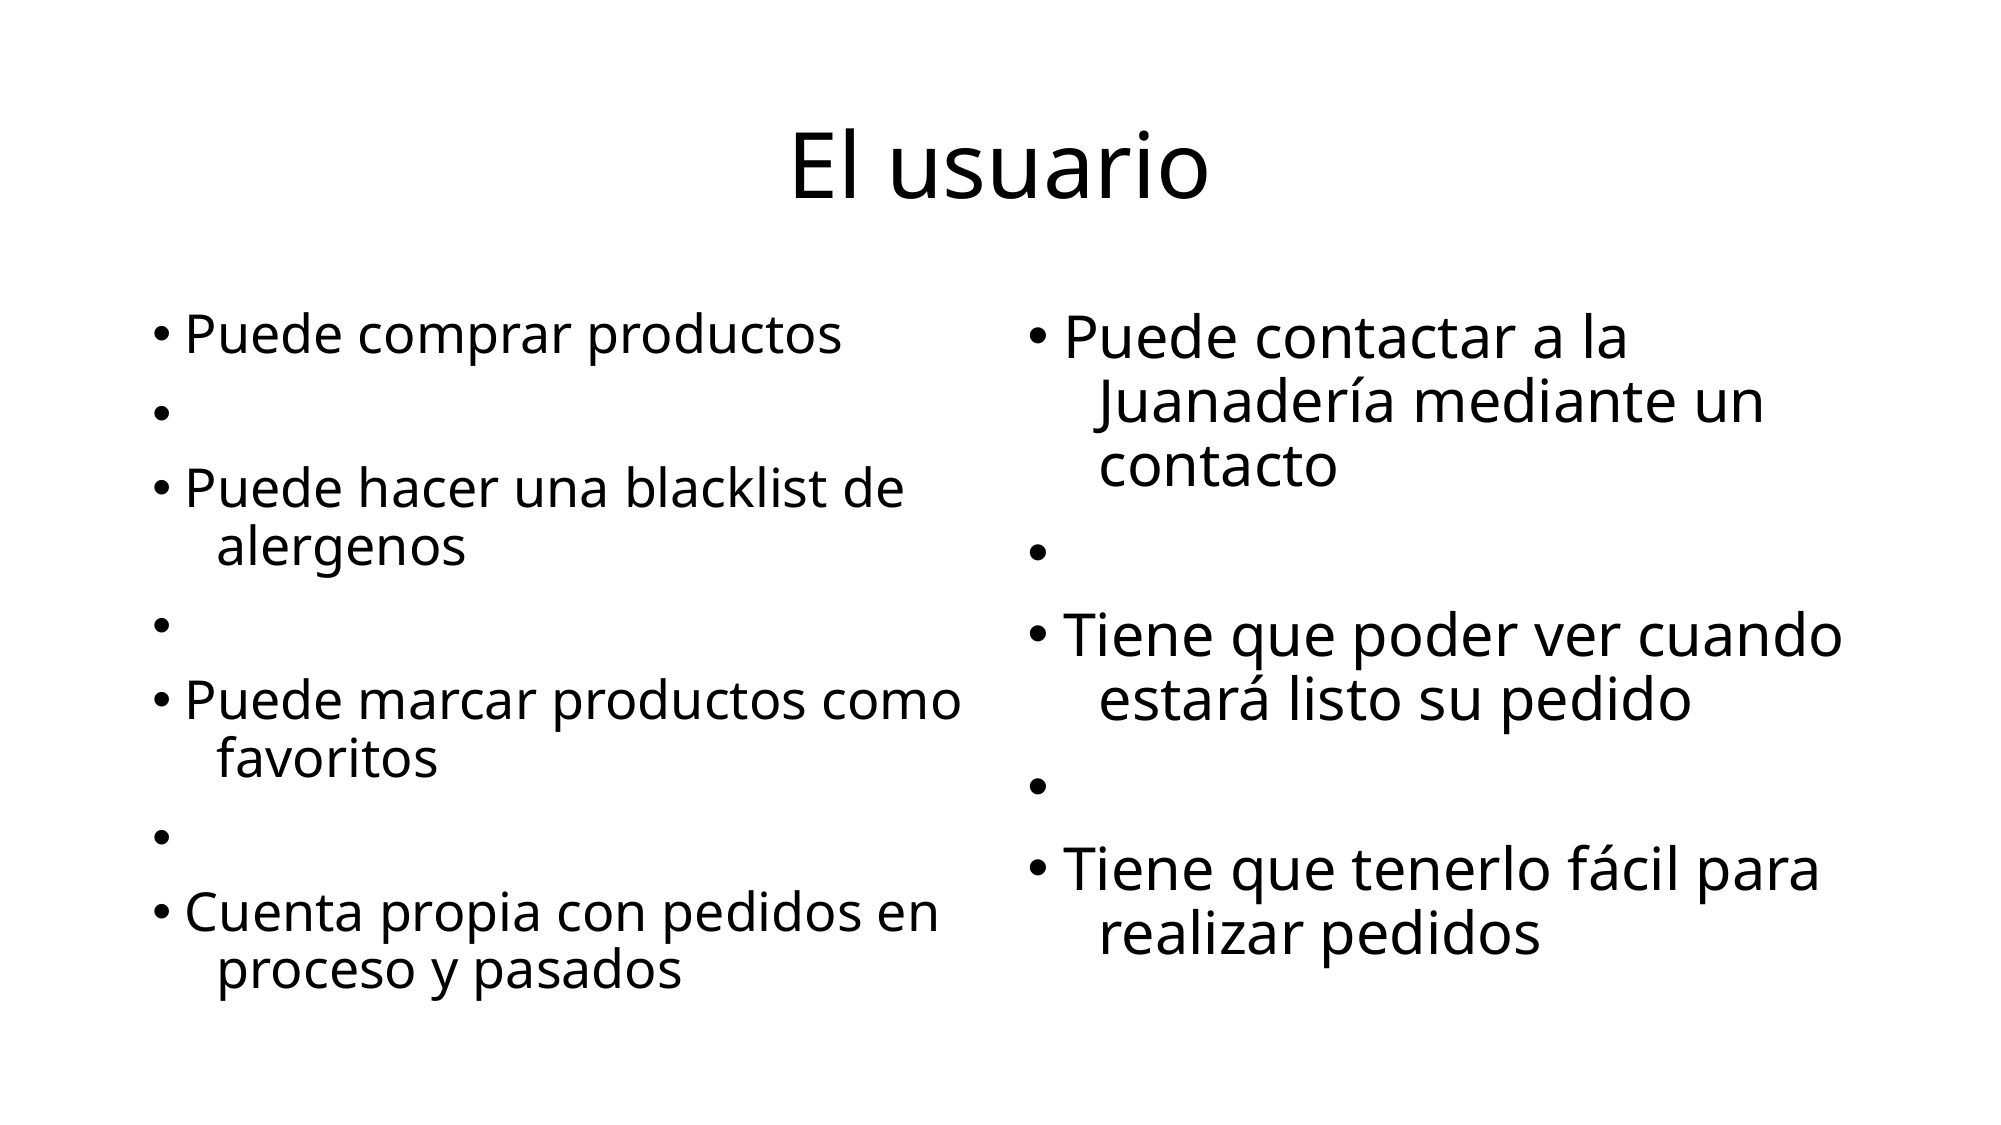

# El usuario
Puede comprar productos
Puede hacer una blacklist de alergenos
Puede marcar productos como favoritos
Cuenta propia con pedidos en proceso y pasados
Puede contactar a la Juanadería mediante un contacto
Tiene que poder ver cuando estará listo su pedido
Tiene que tenerlo fácil para realizar pedidos